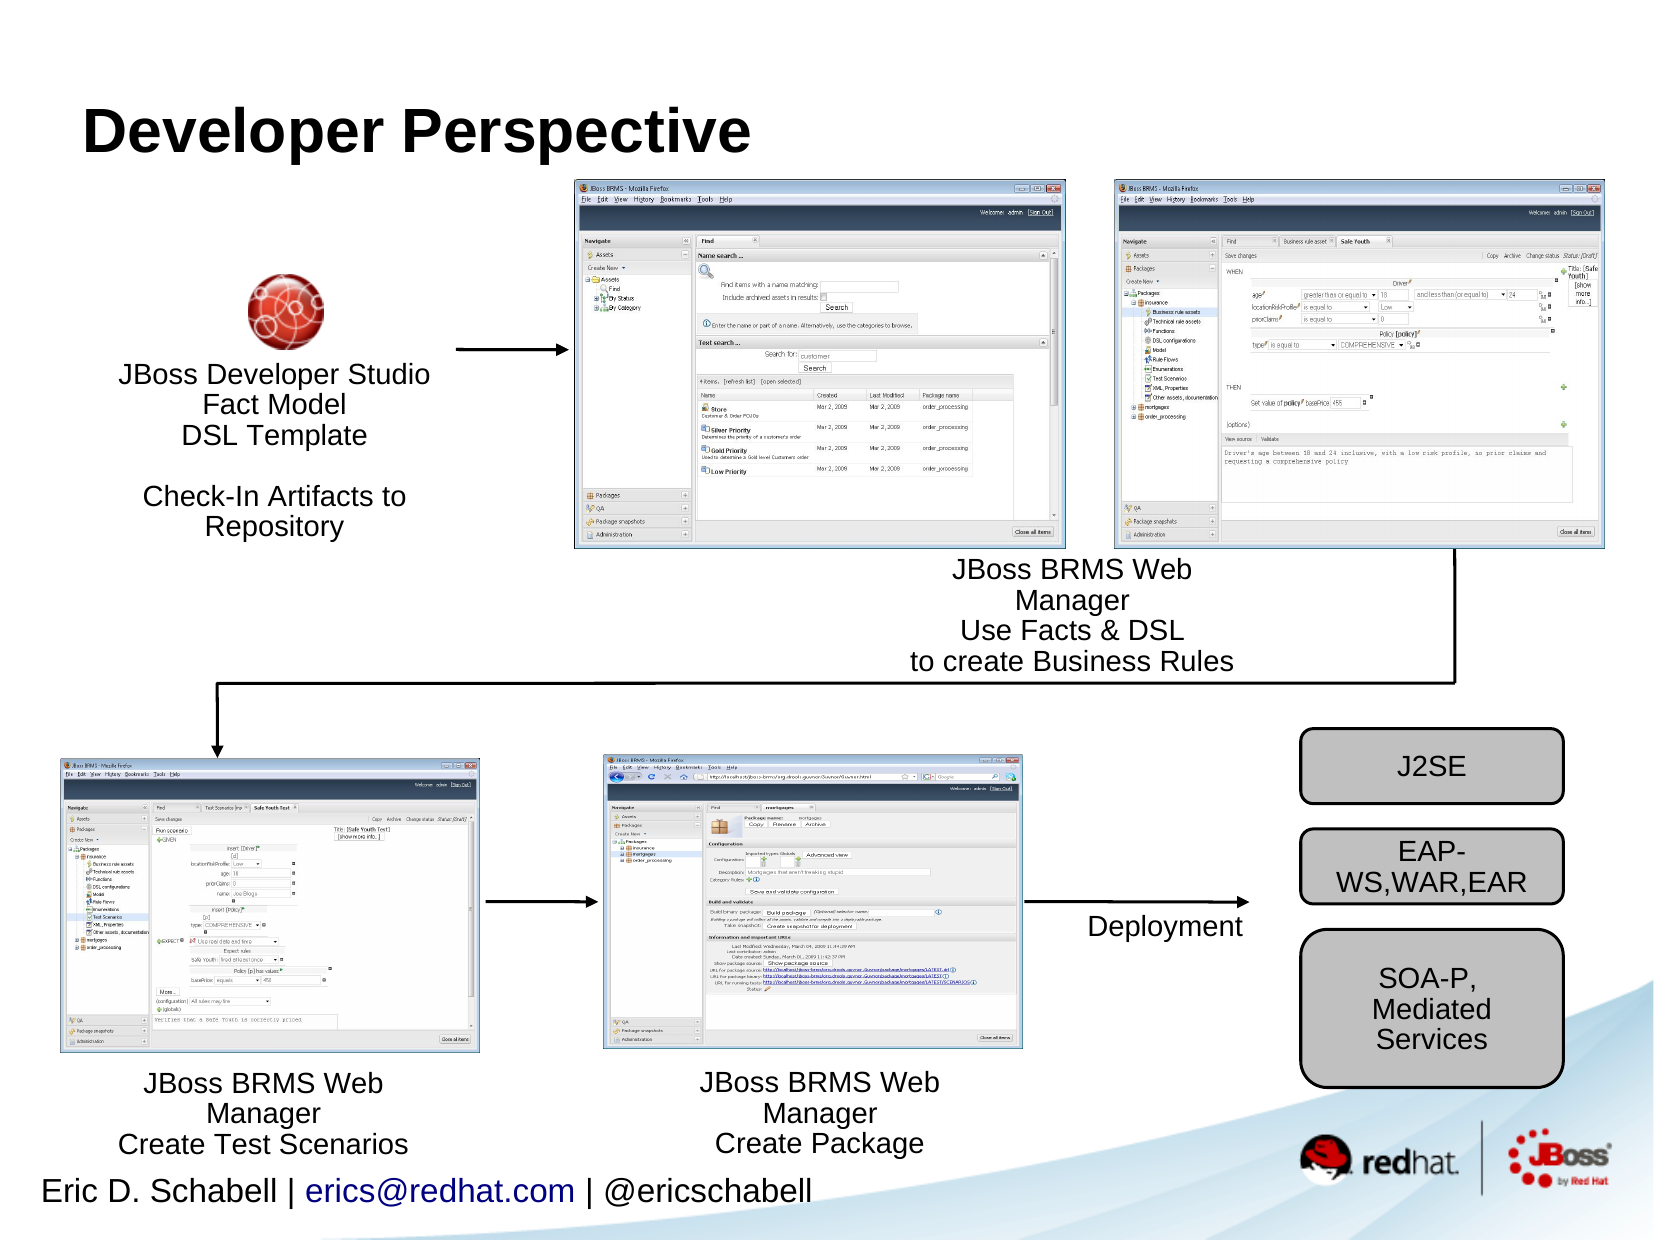

# Developer Perspective
JBoss Developer Studio
Fact Model
DSL Template
Check-In Artifacts to Repository
JBoss BRMS Web Manager
Use Facts & DSL
to create Business Rules
J2SE
EAP-WS,WAR,EAR
Deployment
SOA-P,
Mediated Services
JBoss BRMS Web Manager
Create Package
JBoss BRMS Web Manager
Create Test Scenarios